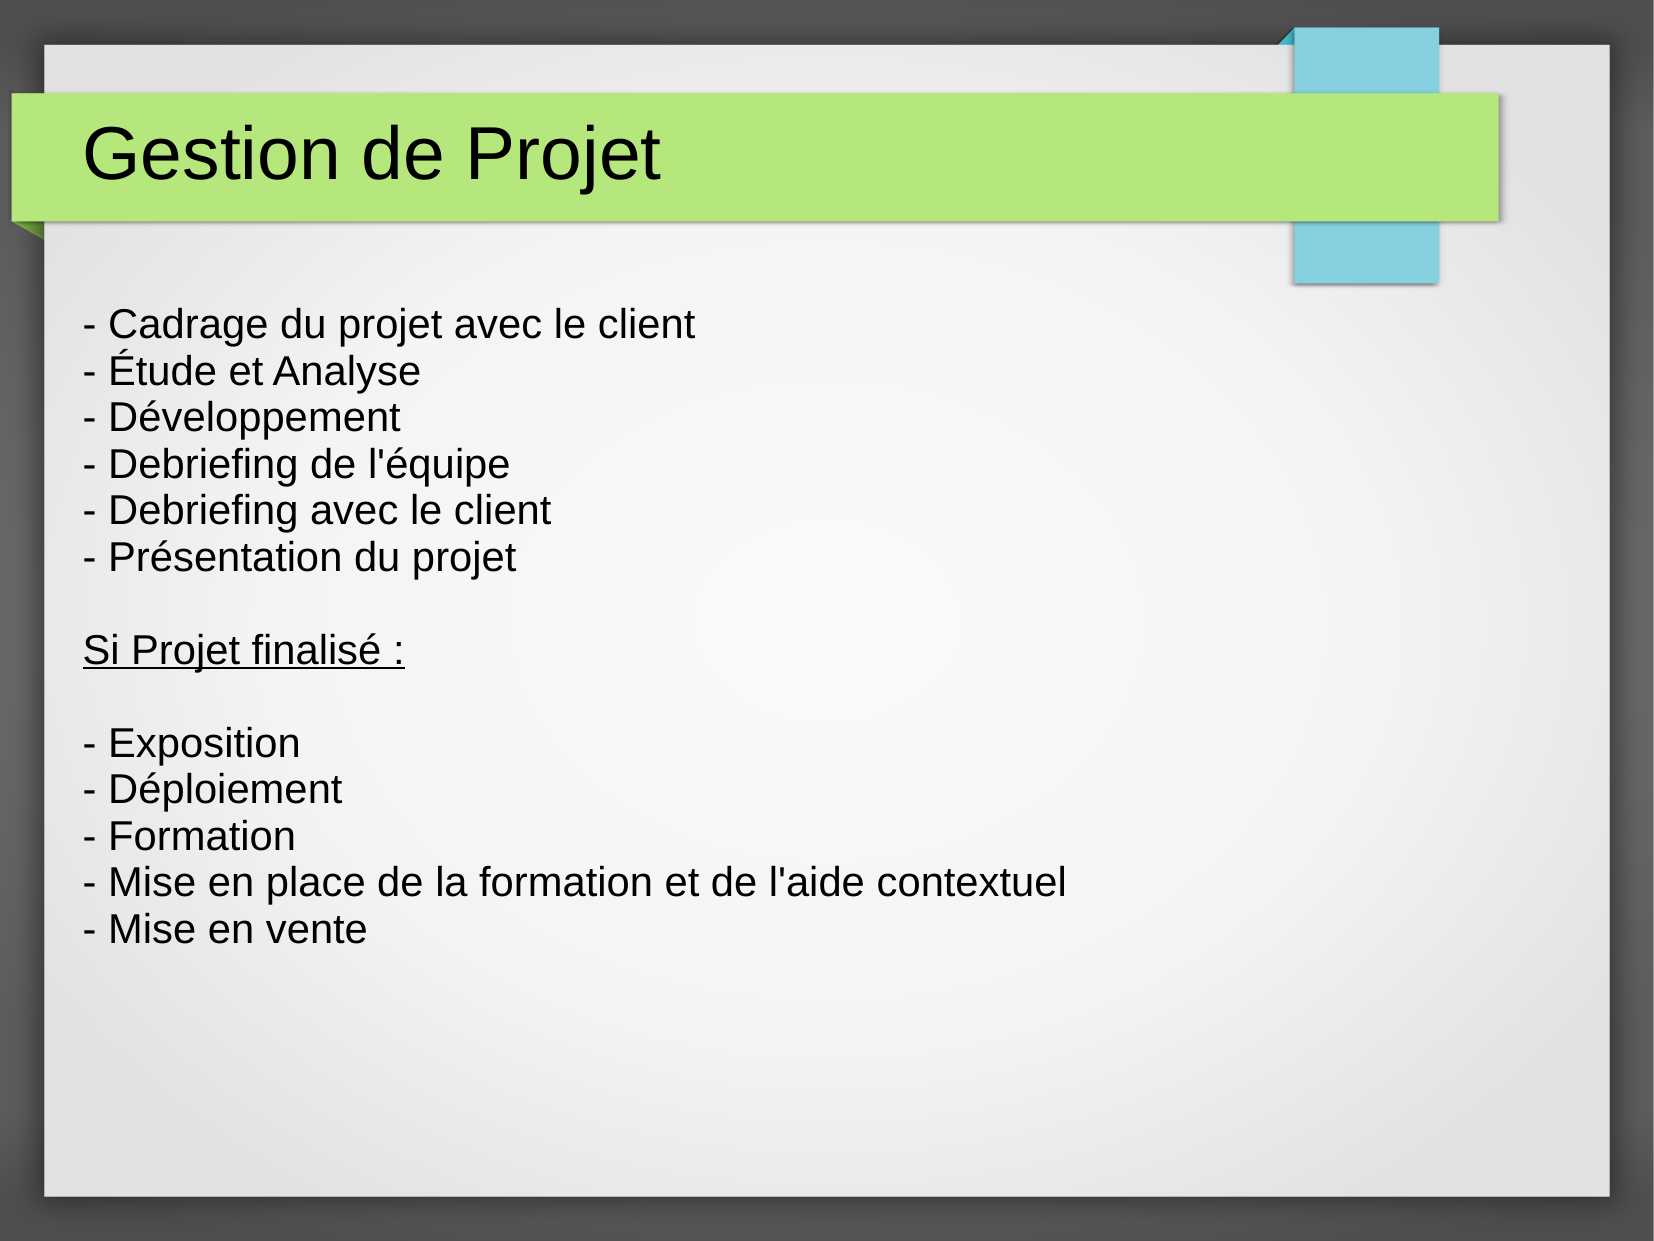

# Gestion de Projet
- Cadrage du projet avec le client
- Étude et Analyse
- Développement
- Debriefing de l'équipe
- Debriefing avec le client
- Présentation du projet
Si Projet finalisé :
- Exposition
- Déploiement
- Formation
- Mise en place de la formation et de l'aide contextuel
- Mise en vente